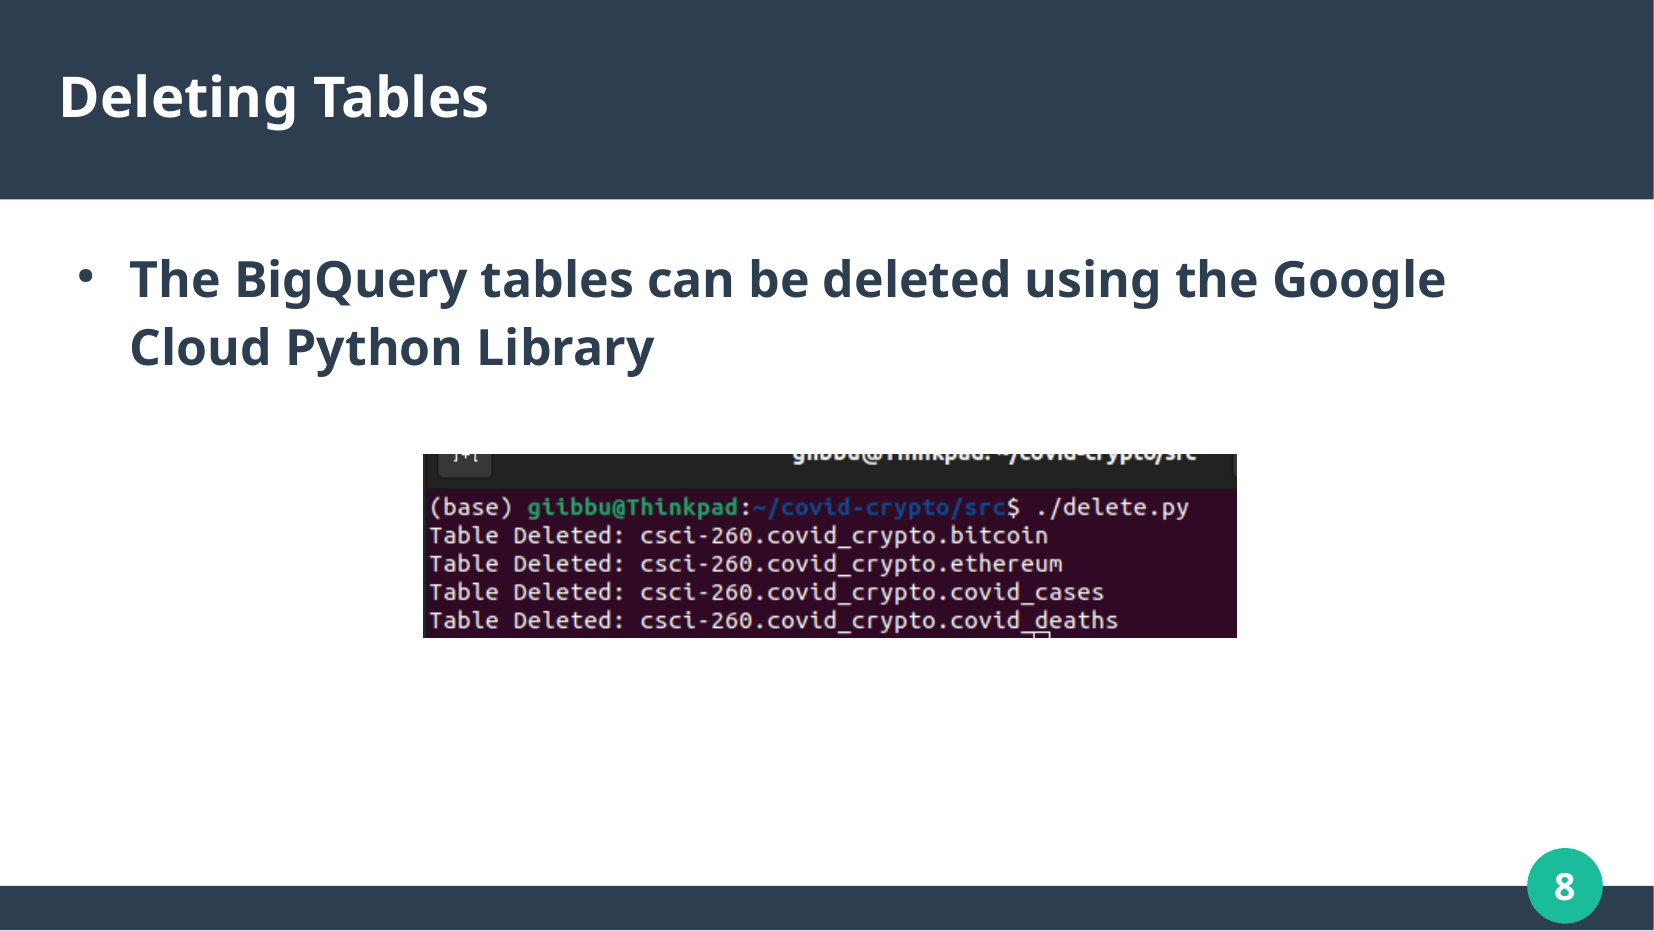

# Deleting Tables
The BigQuery tables can be deleted using the Google Cloud Python Library